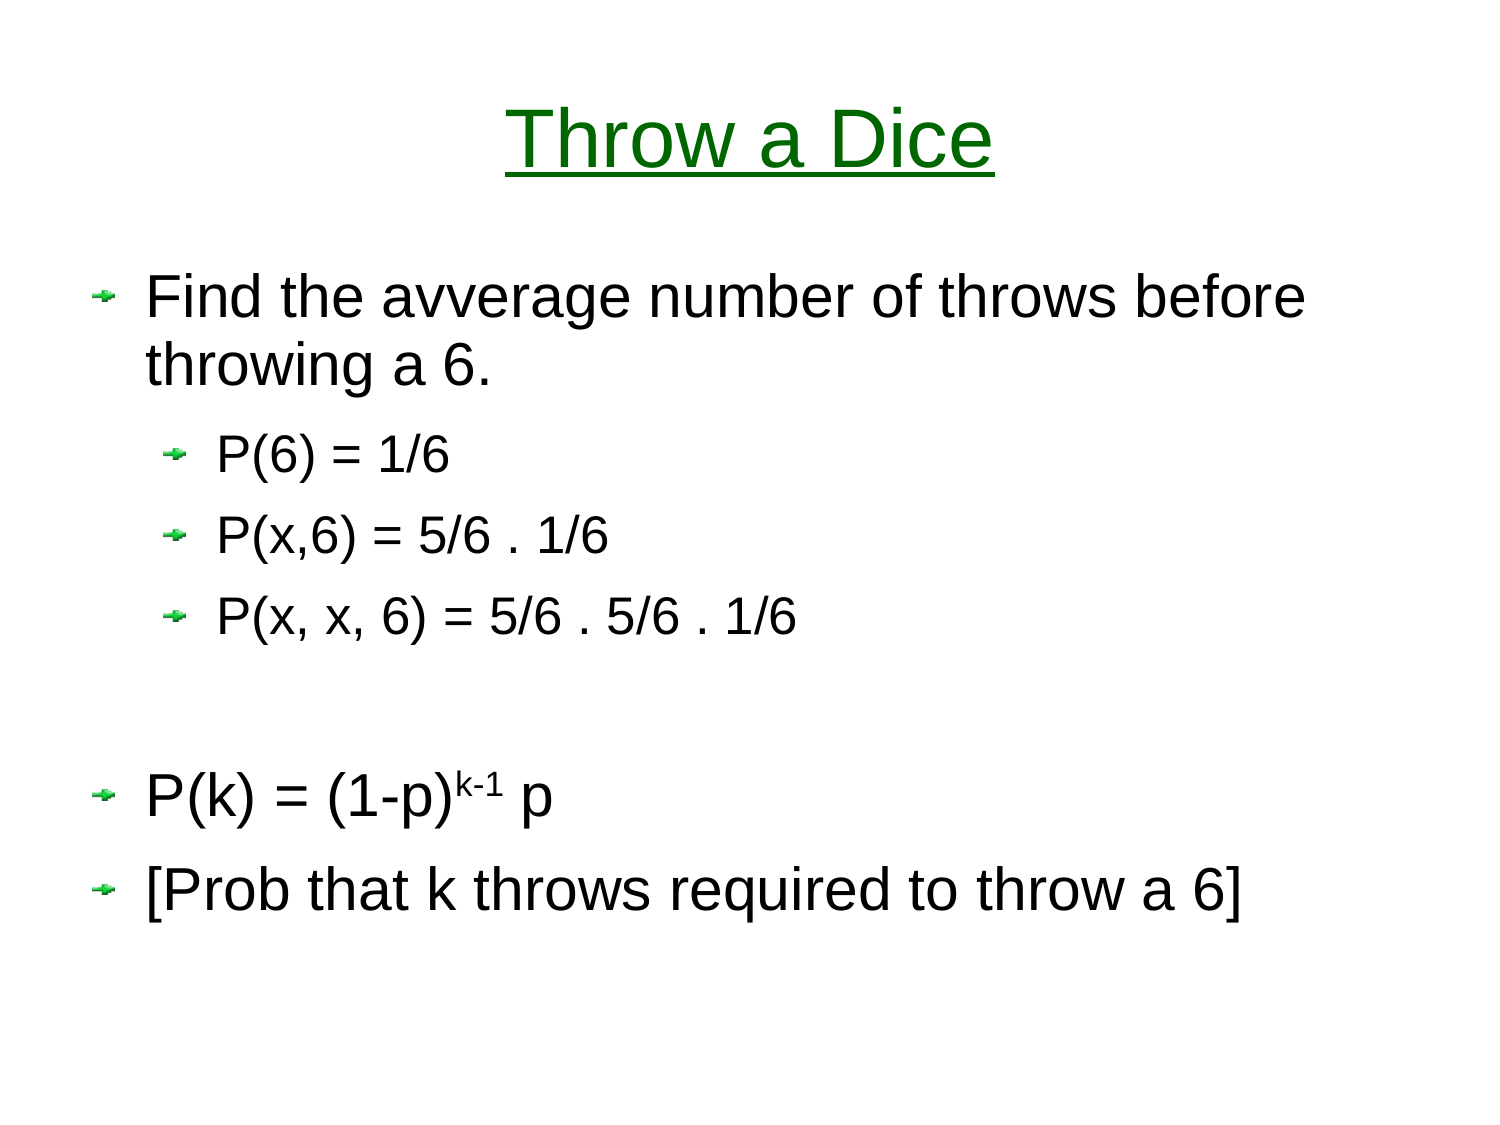

# Throw a Dice
Find the avverage number of throws before throwing a 6.
P(6) = 1/6
P(x,6) = 5/6 . 1/6
P(x, x, 6) = 5/6 . 5/6 . 1/6
P(k) = (1-p)k-1 p
[Prob that k throws required to throw a 6]